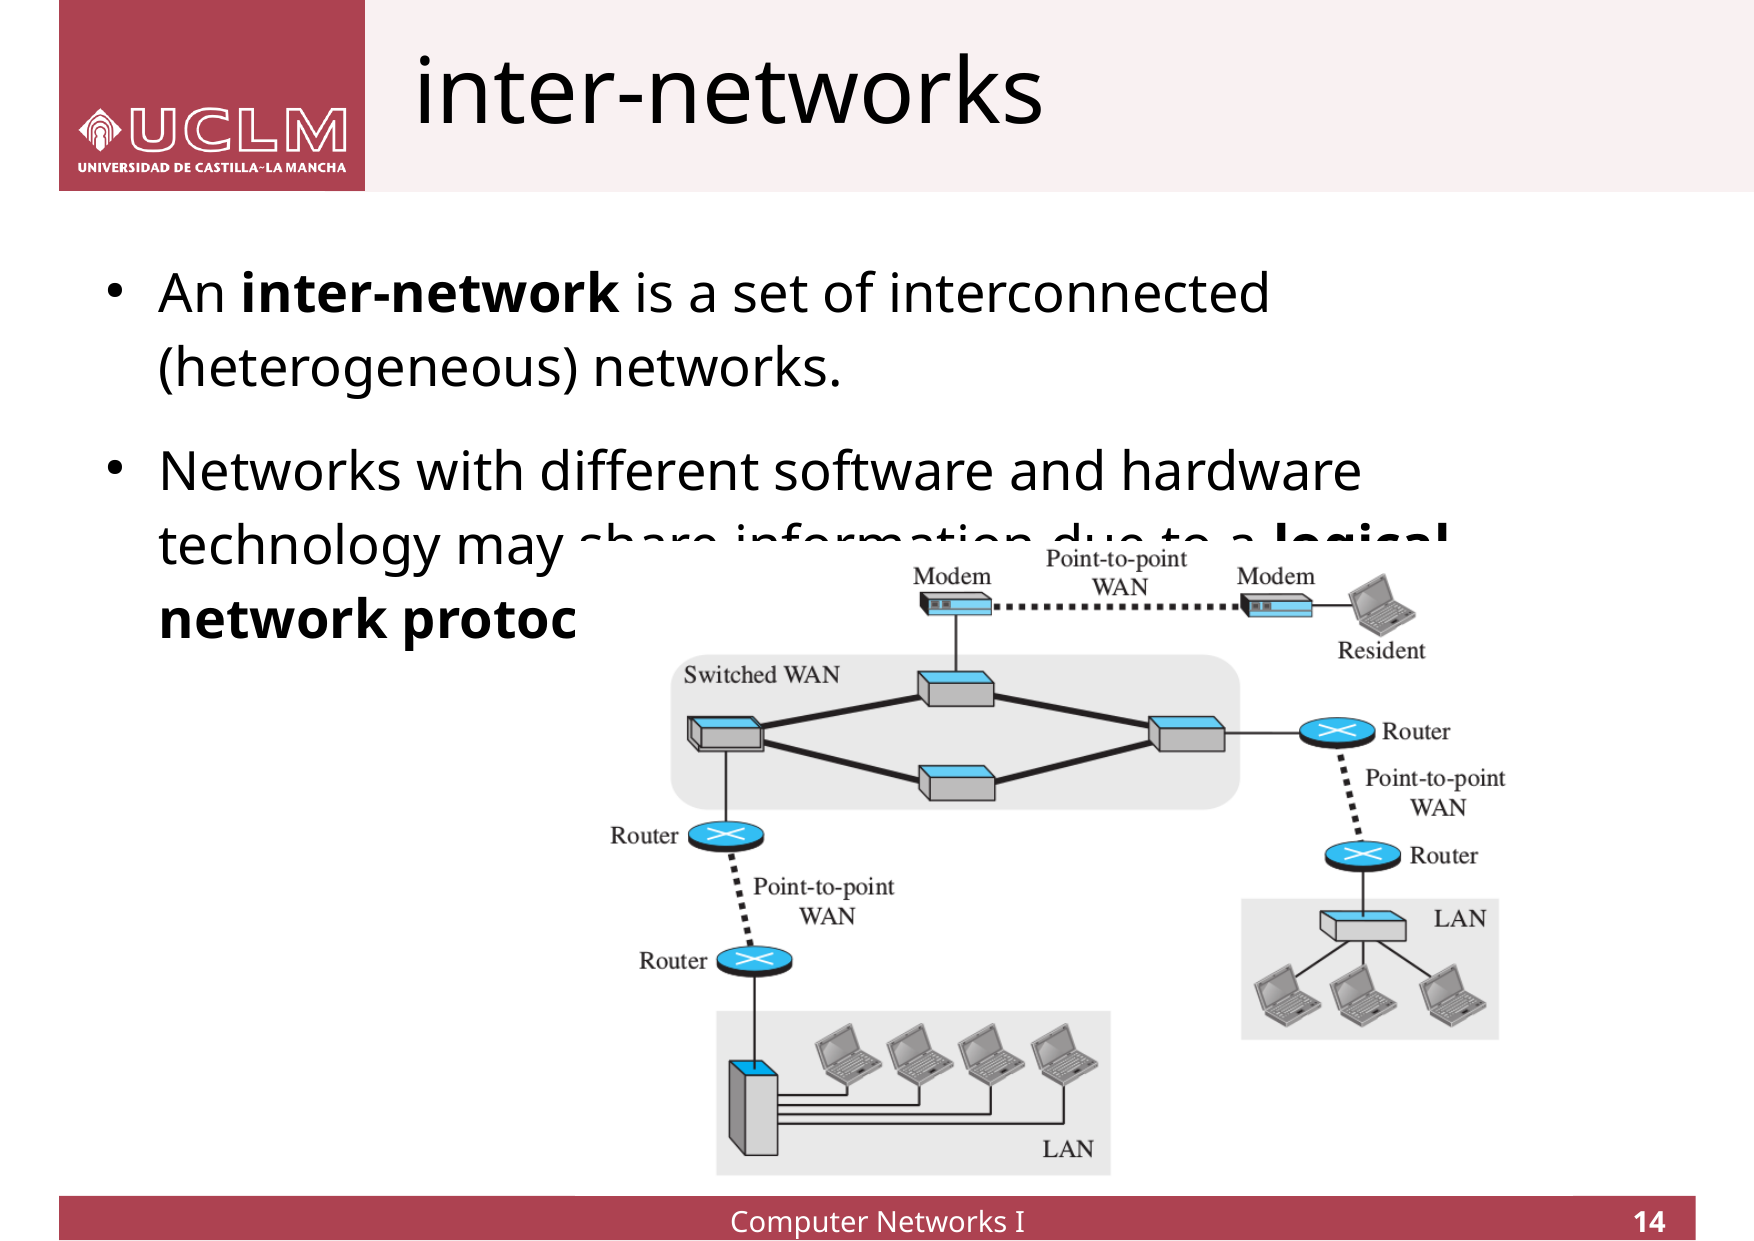

# inter-networks
An inter-network is a set of interconnected (heterogeneous) networks.
Networks with different software and hardware technology may share information due to a logical network protocol and gateways.
Computer Networks I
14